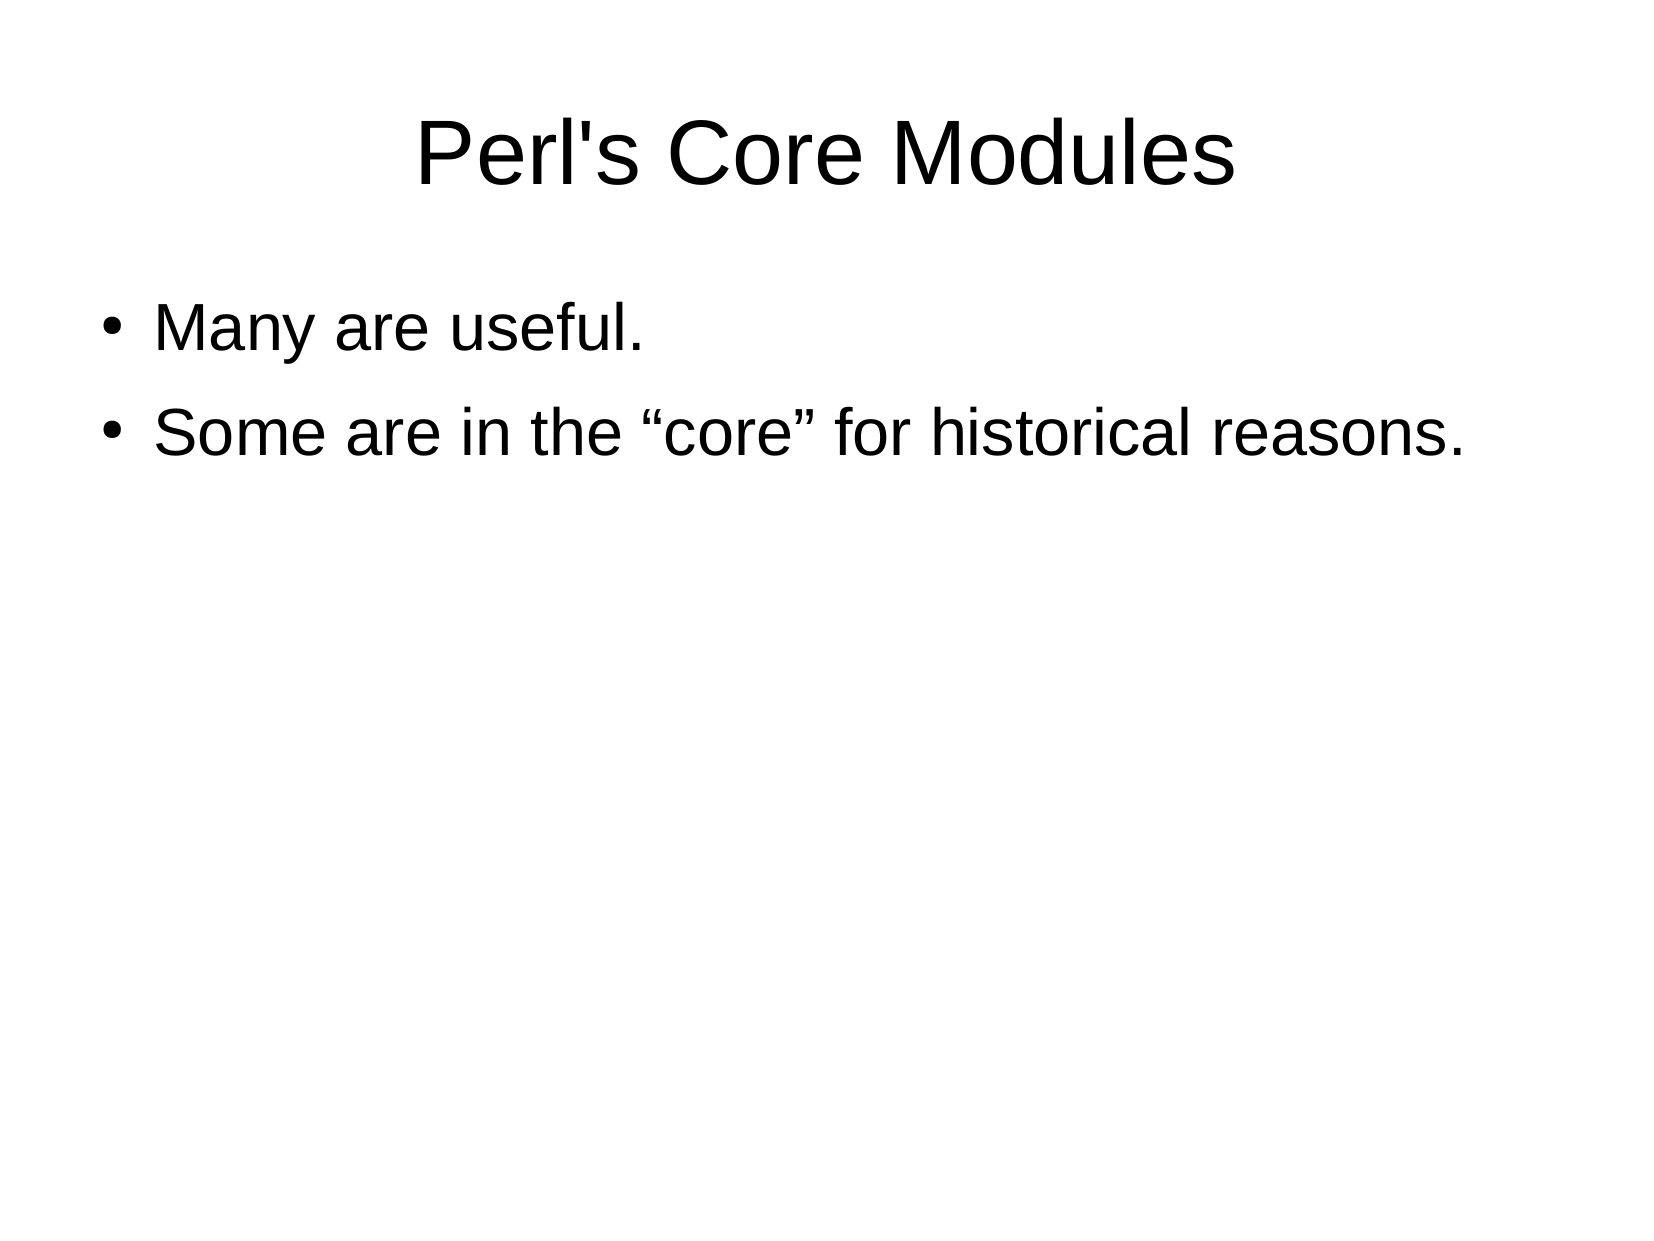

# Perl's Core Modules
Many are useful.
Some are in the “core” for historical reasons.